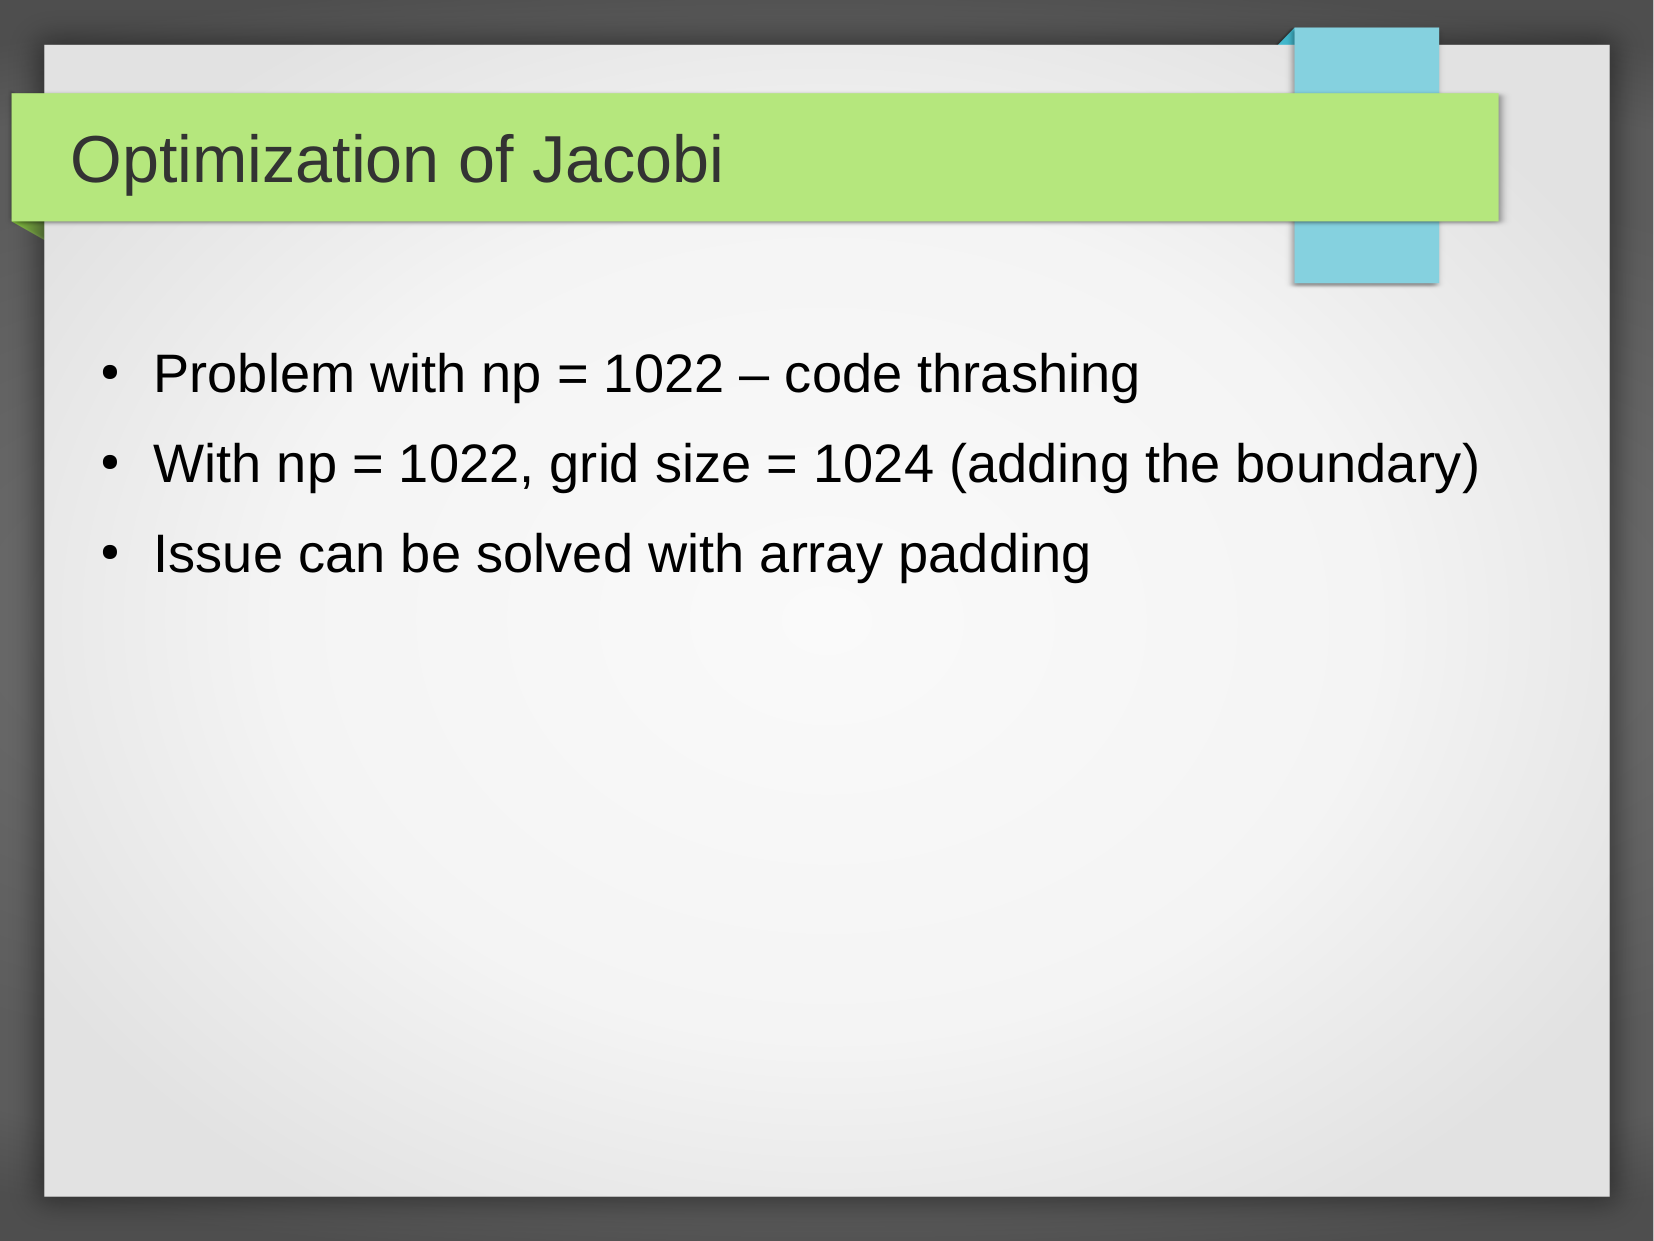

# Optimization of Jacobi
Problem with np = 1022 – code thrashing
With np = 1022, grid size = 1024 (adding the boundary)
Issue can be solved with array padding